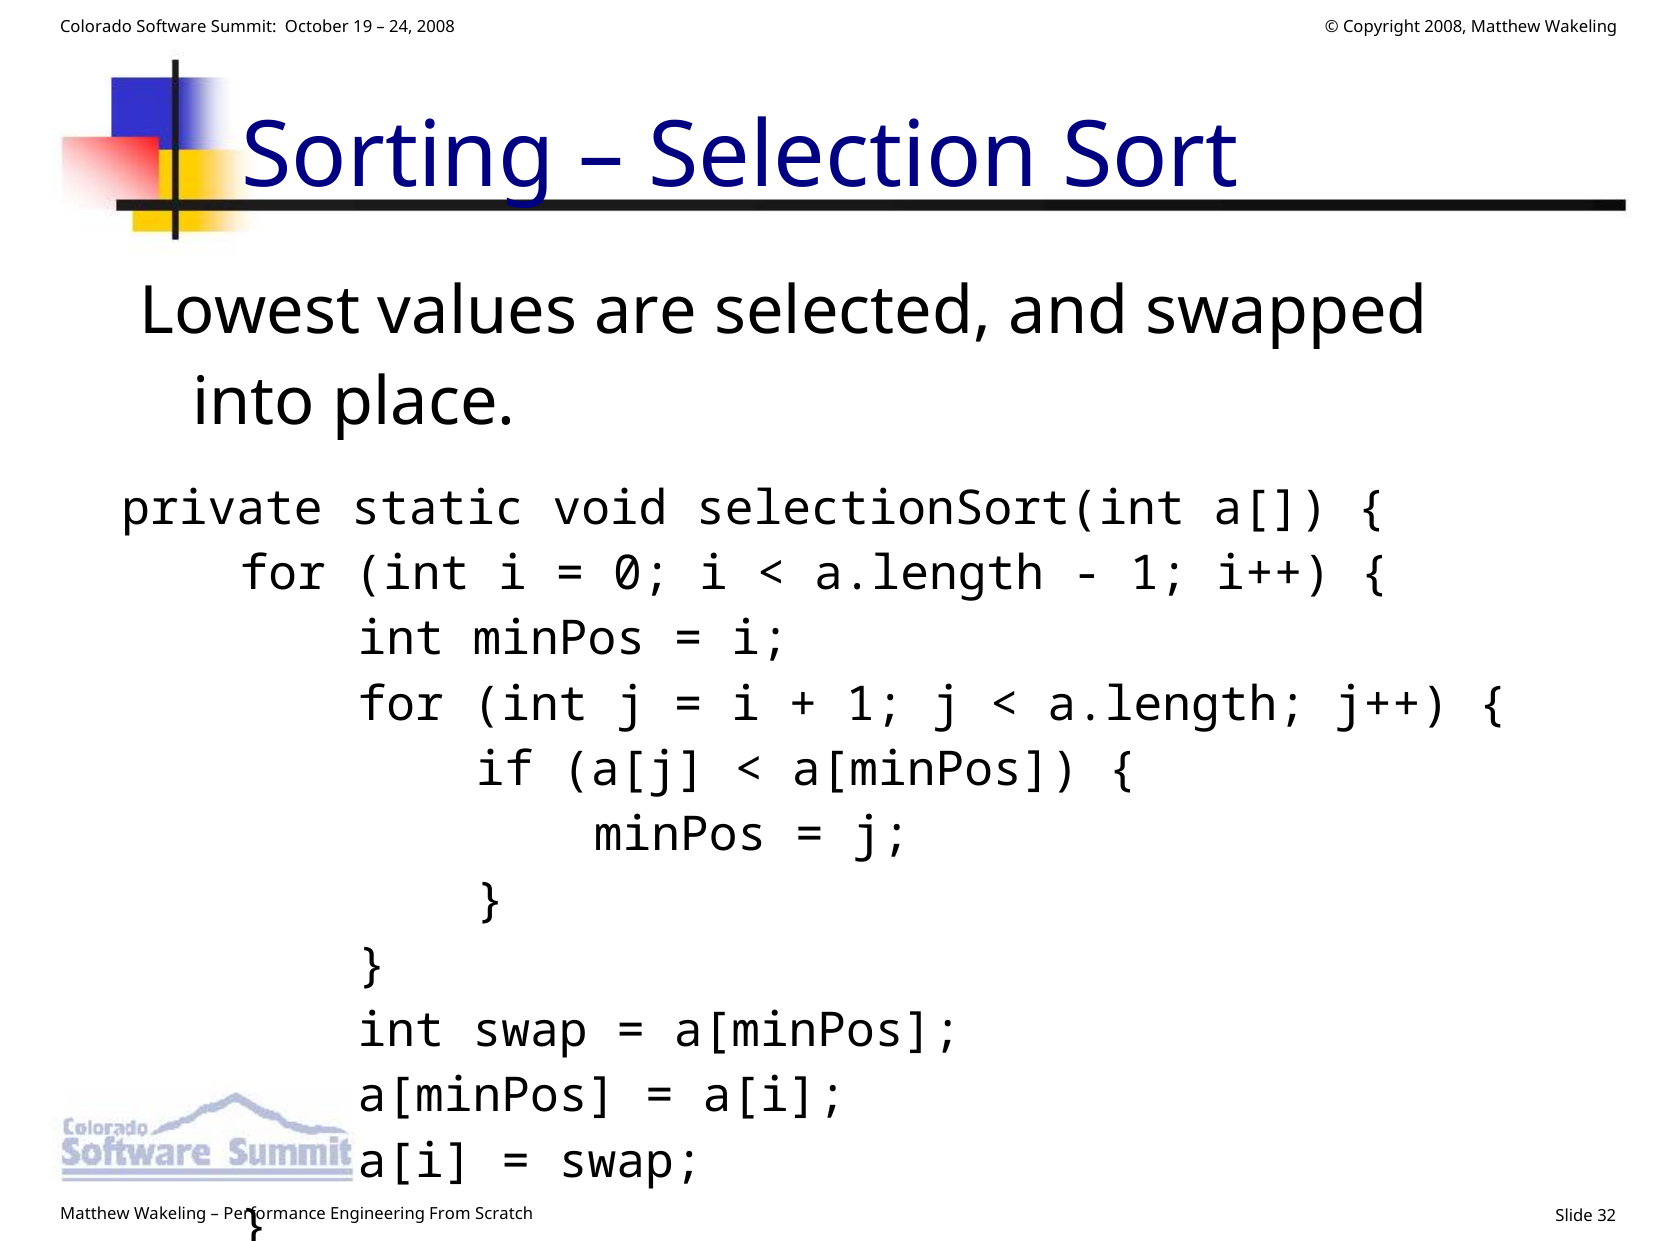

# Sorting – Selection Sort
Lowest values are selected, and swapped into place.
private static void selectionSort(int a[]) {
 	for (int i = 0; i < a.length - 1; i++) {
 		int minPos = i;
 		for (int j = i + 1; j < a.length; j++) {
 			if (a[j] < a[minPos]) {
 				minPos = j;
 			}
 		}
 		int swap = a[minPos];
 		a[minPos] = a[i];
 		a[i] = swap;
 	}
}